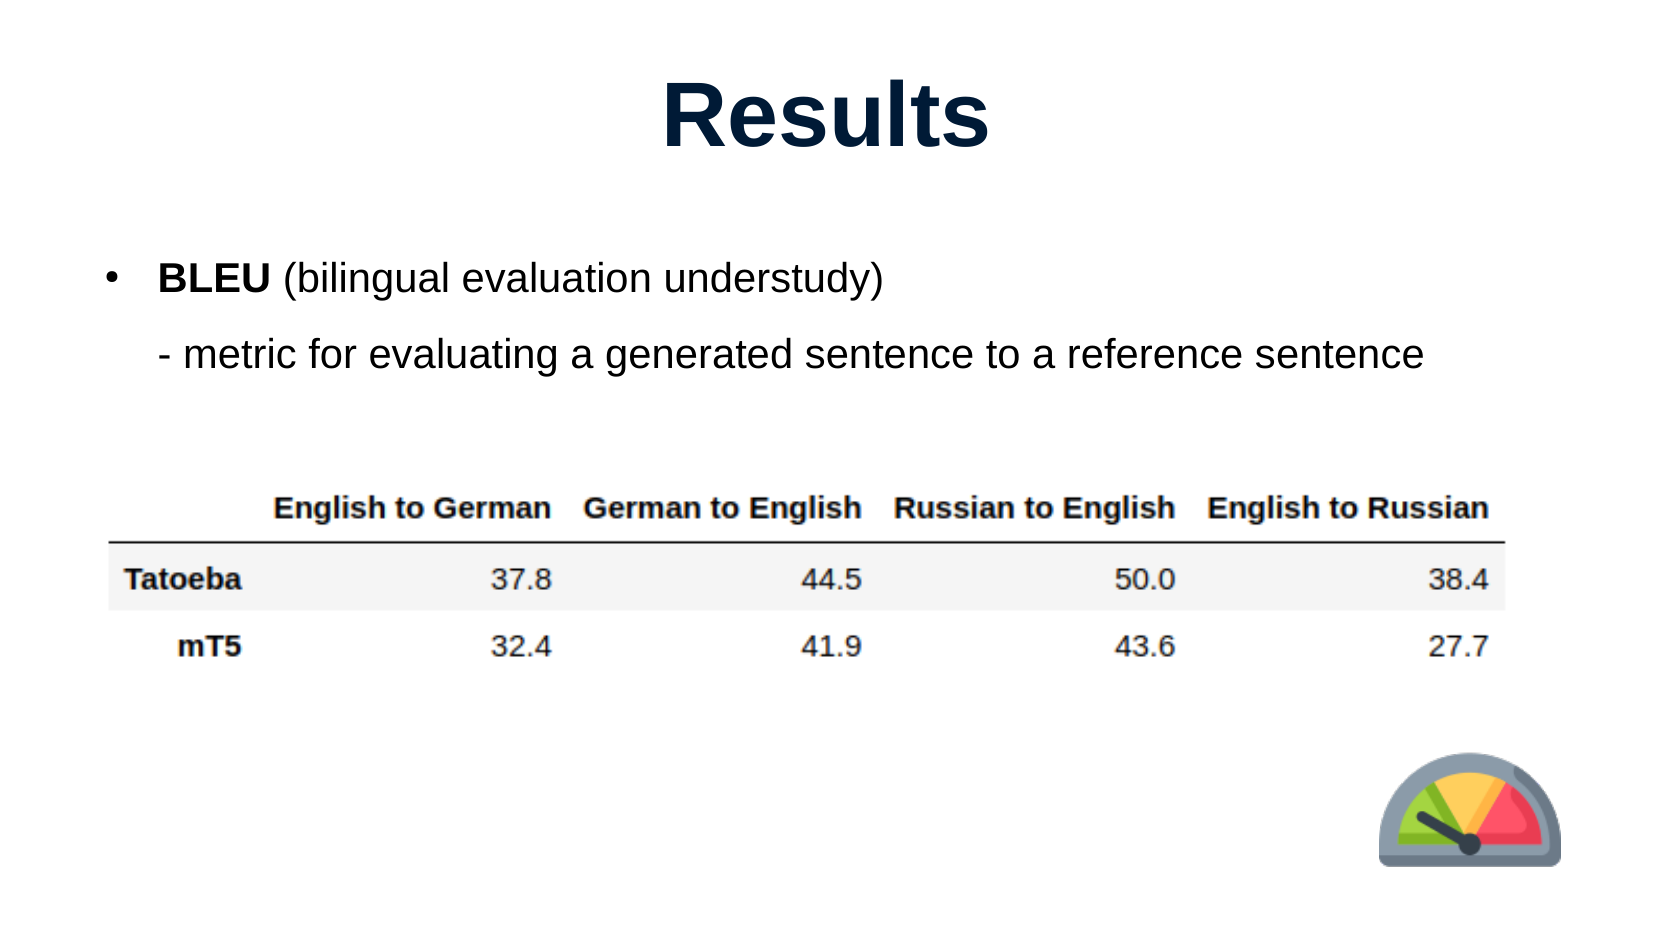

# Results
BLEU (bilingual evaluation understudy)
- metric for evaluating a generated sentence to a reference sentence